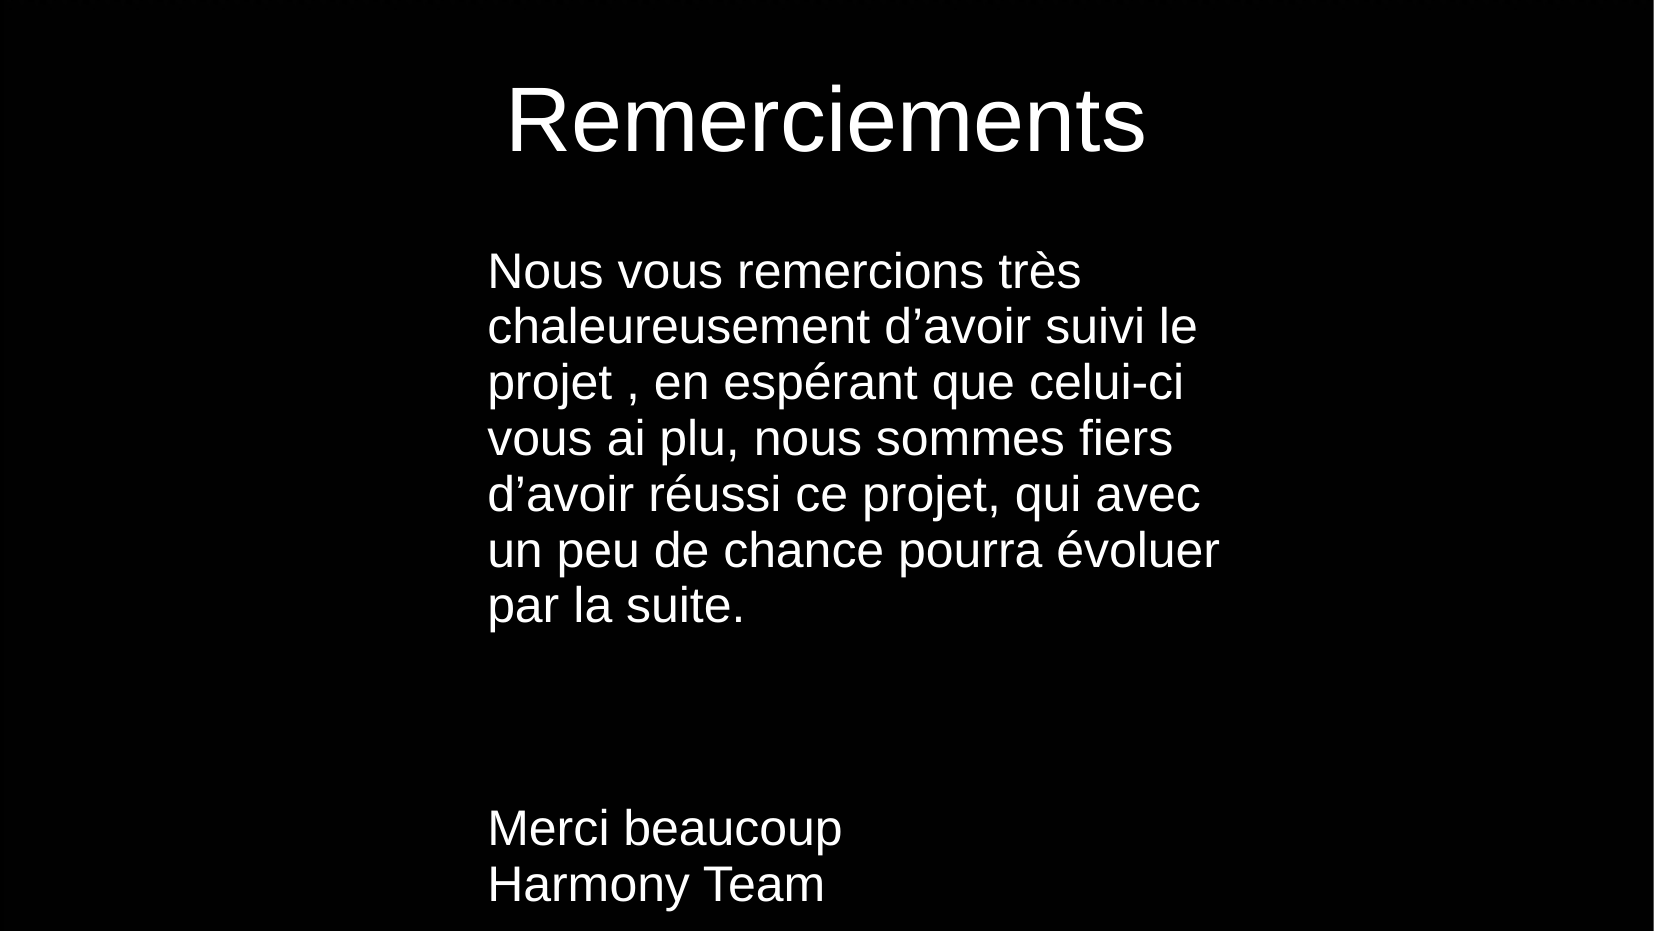

# Remerciements
Nous vous remercions très chaleureusement d’avoir suivi le projet , en espérant que celui-ci vous ai plu, nous sommes fiers d’avoir réussi ce projet, qui avec un peu de chance pourra évoluer par la suite.
Merci beaucoup
Harmony Team